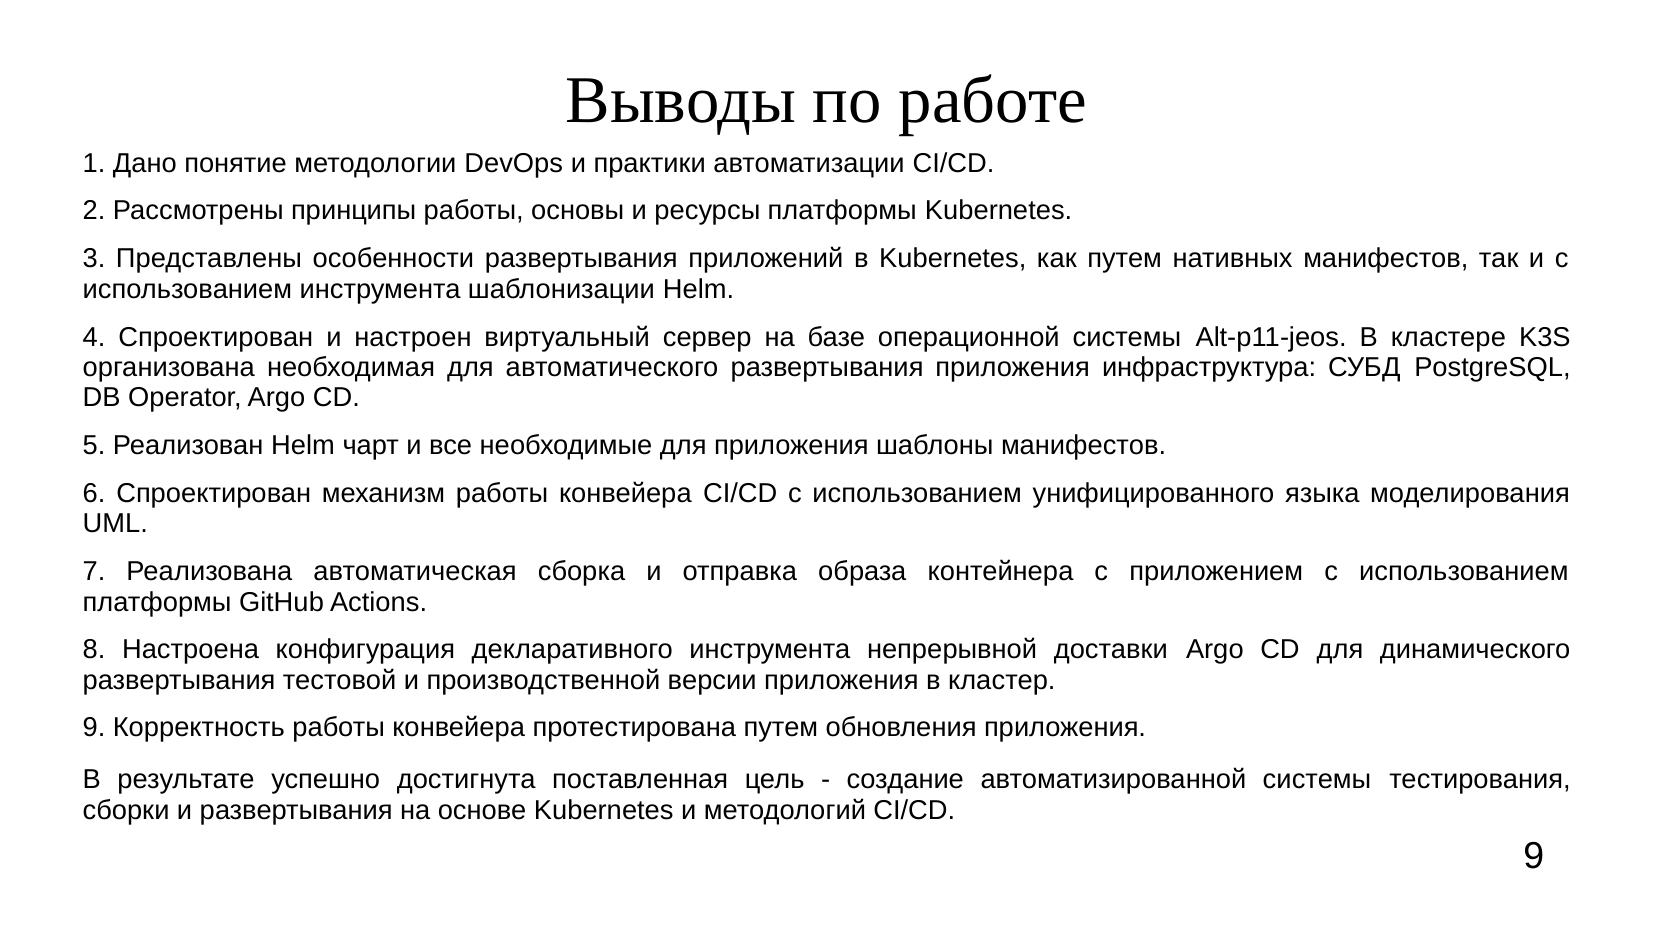

# Выводы по работе
1. Дано понятие методологии DevOps и практики автоматизации CI/CD.
2. Рассмотрены принципы работы, основы и ресурсы платформы Kubernetes.
3. Представлены особенности развертывания приложений в Kubernetes, как путем нативных манифестов, так и с использованием инструмента шаблонизации Helm.
4. Спроектирован и настроен виртуальный сервер на базе операционной системы Alt-p11-jeos. В кластере K3S организована необходимая для автоматического развертывания приложения инфраструктура: СУБД PostgreSQL, DB Operator, Argo CD.
5. Реализован Helm чарт и все необходимые для приложения шаблоны манифестов.
6. Спроектирован механизм работы конвейера CI/CD с использованием унифицированного языка моделирования UML.
7. Реализована автоматическая сборка и отправка образа контейнера с приложением с использованием платформы GitHub Actions.
8. Настроена конфигурация декларативного инструмента непрерывной доставки Argo CD для динамического развертывания тестовой и производственной версии приложения в кластер.
9. Корректность работы конвейера протестирована путем обновления приложения.
В результате успешно достигнута поставленная цель - создание автоматизированной системы тестирования, сборки и развертывания на основе Kubernetes и методологий CI/CD.